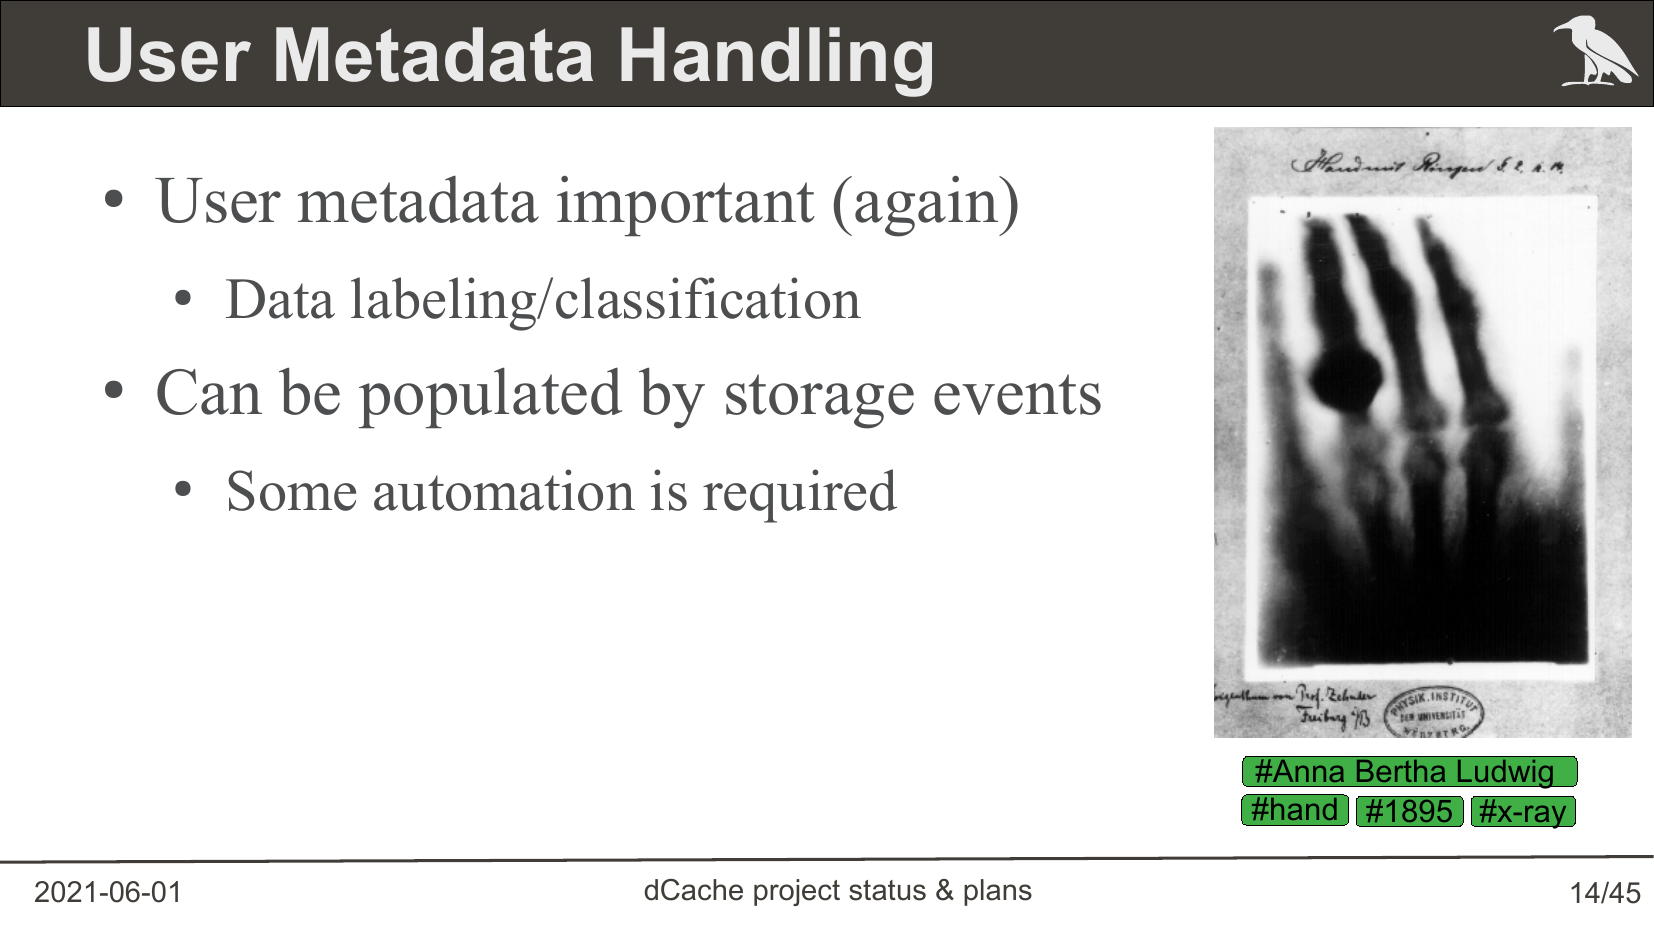

# User Metadata Handling
User metadata important (again)
Data labeling/classification
Can be populated by storage events
Some automation is required
#Anna Bertha Ludwig
#hand
#1895
#x-ray
dCache project status & plans
2021-06-01
14